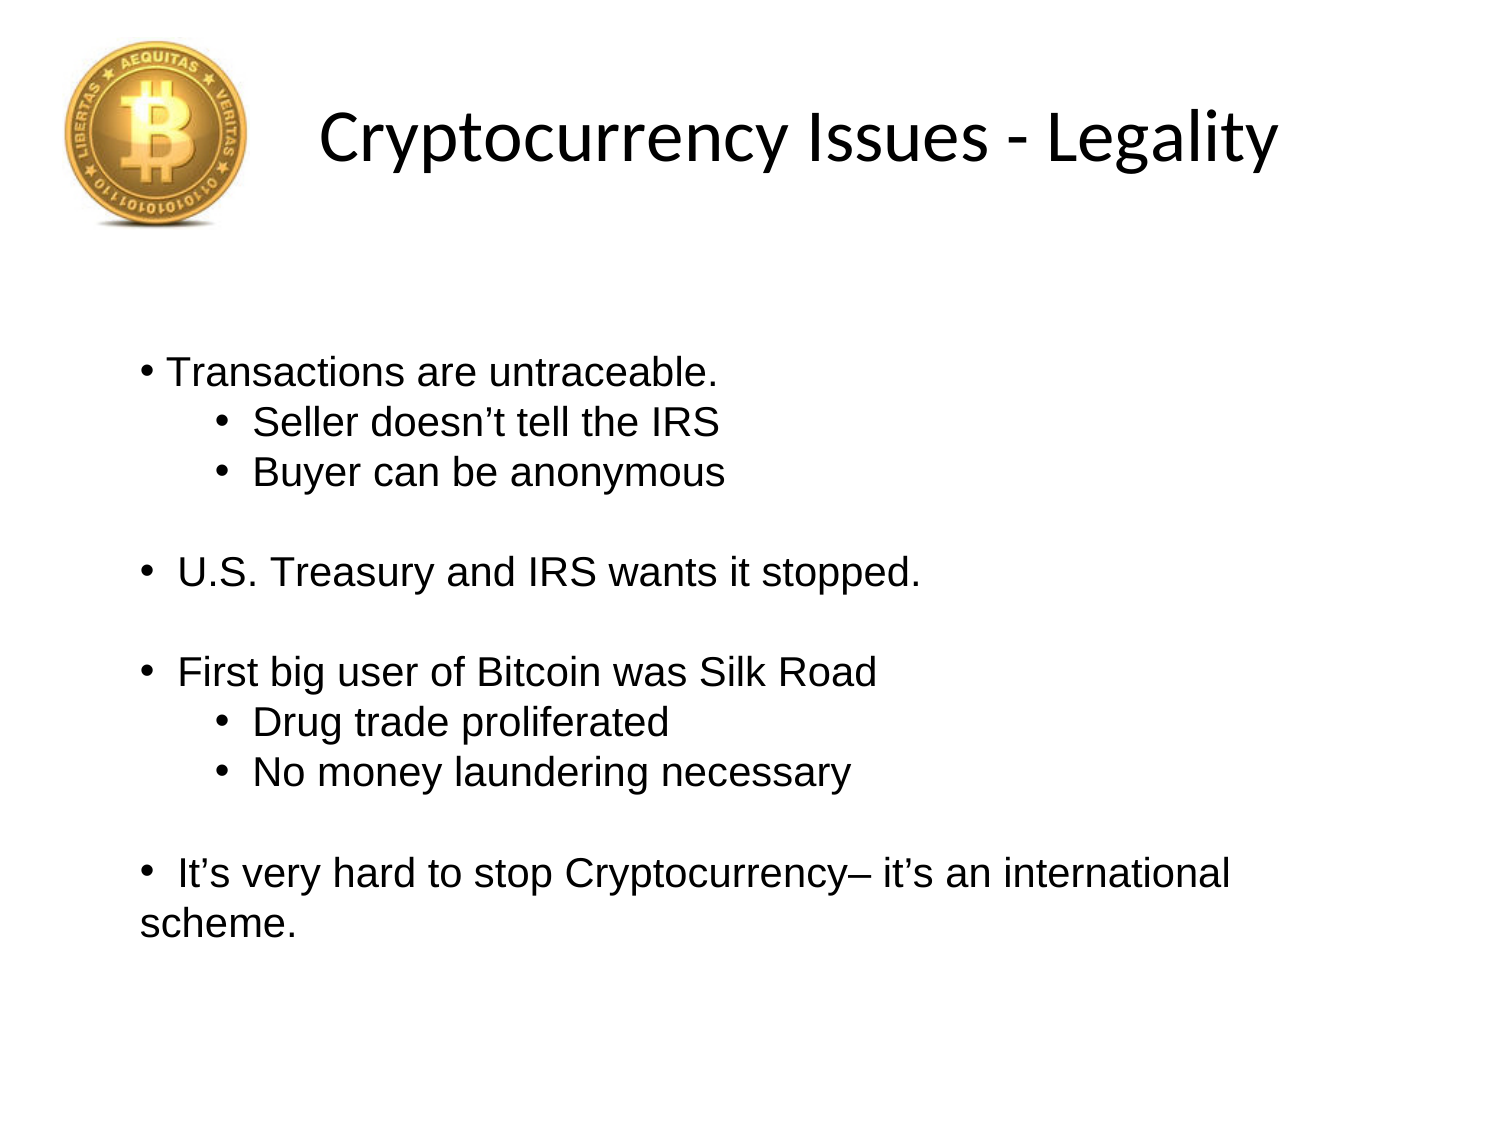

Cryptocurrency Issues - Legality
 Transactions are untraceable.
 Seller doesn’t tell the IRS
 Buyer can be anonymous
 U.S. Treasury and IRS wants it stopped.
 First big user of Bitcoin was Silk Road
 Drug trade proliferated
 No money laundering necessary
 It’s very hard to stop Cryptocurrency– it’s an international scheme.